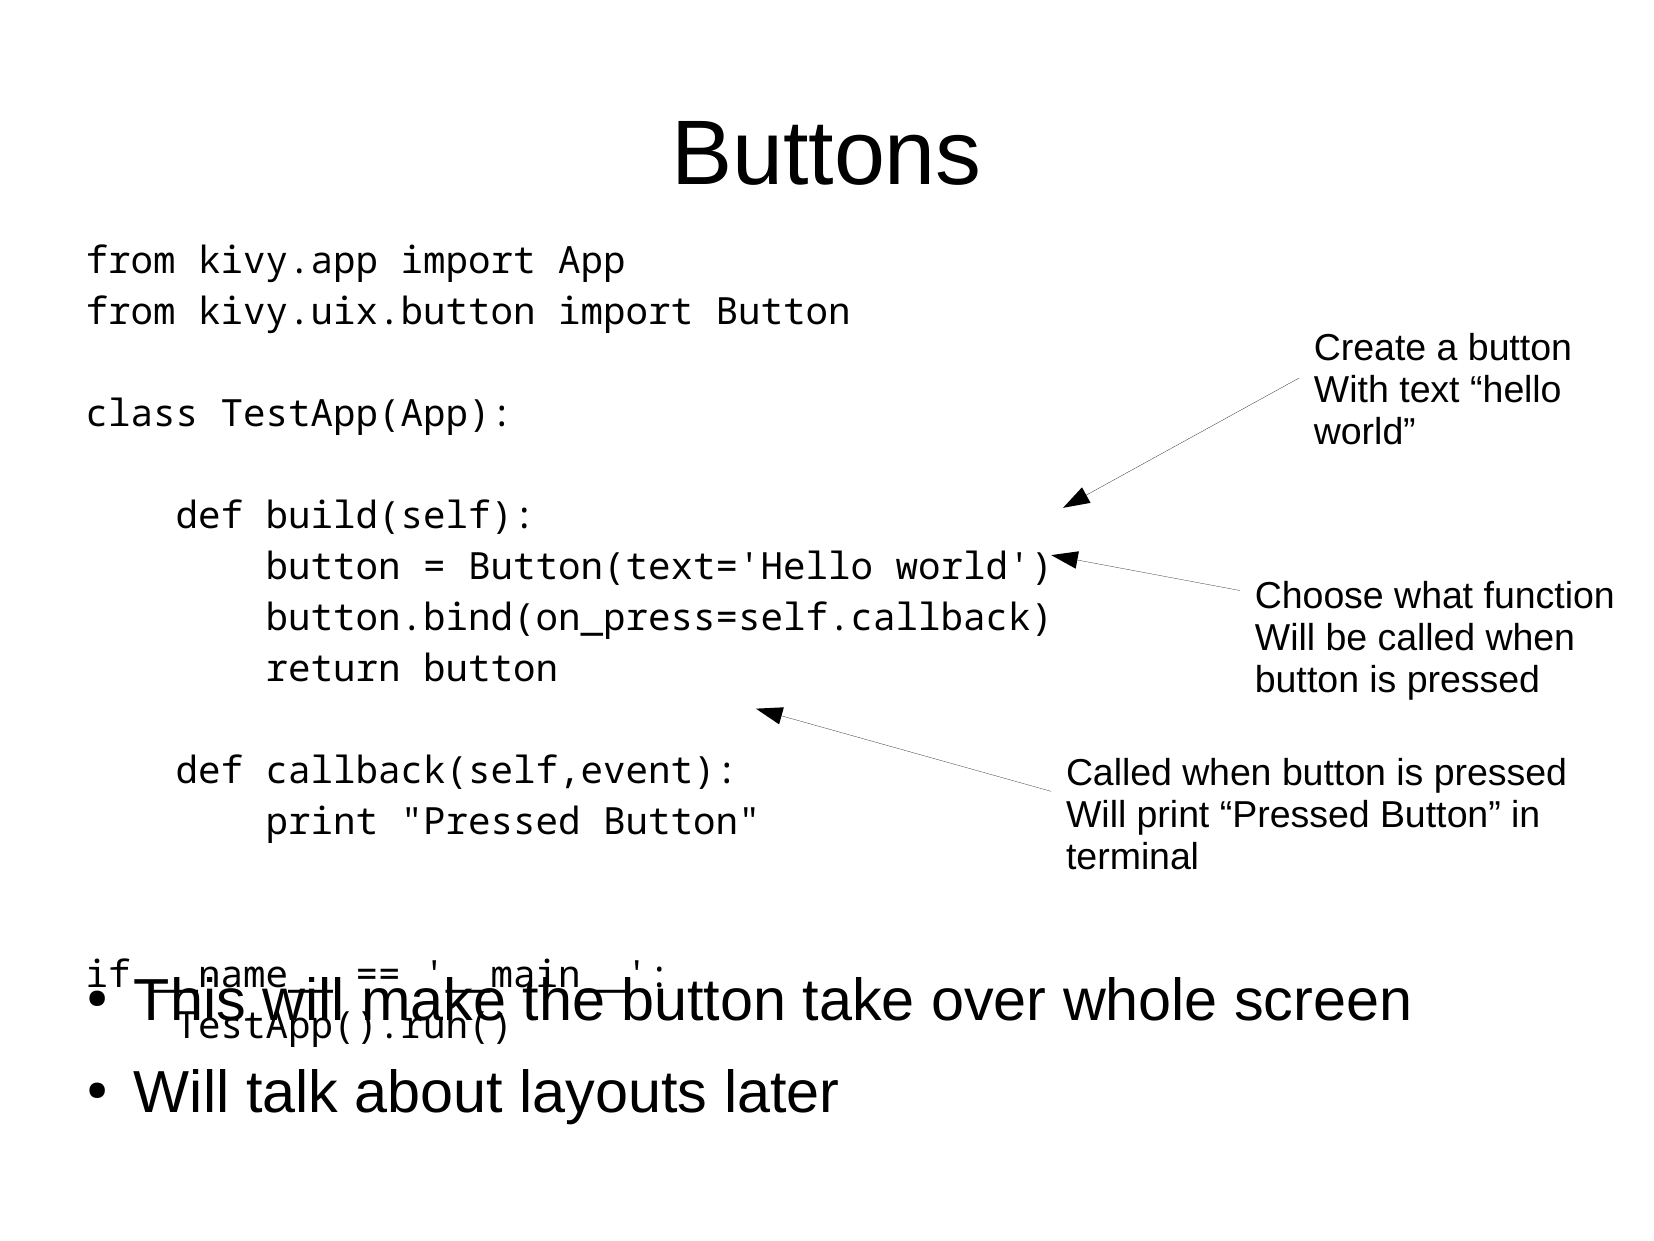

# Buttons
from kivy.app import App
from kivy.uix.button import Button
class TestApp(App):
 def build(self):
 button = Button(text='Hello world')
 button.bind(on_press=self.callback)
 return button
 def callback(self,event):
 print "Pressed Button"
if __name__ == '__main__':
 TestApp().run()
Create a button
With text “hello world”
Choose what function
Will be called when button is pressed
Called when button is pressed
Will print “Pressed Button” in terminal
This will make the button take over whole screen
Will talk about layouts later